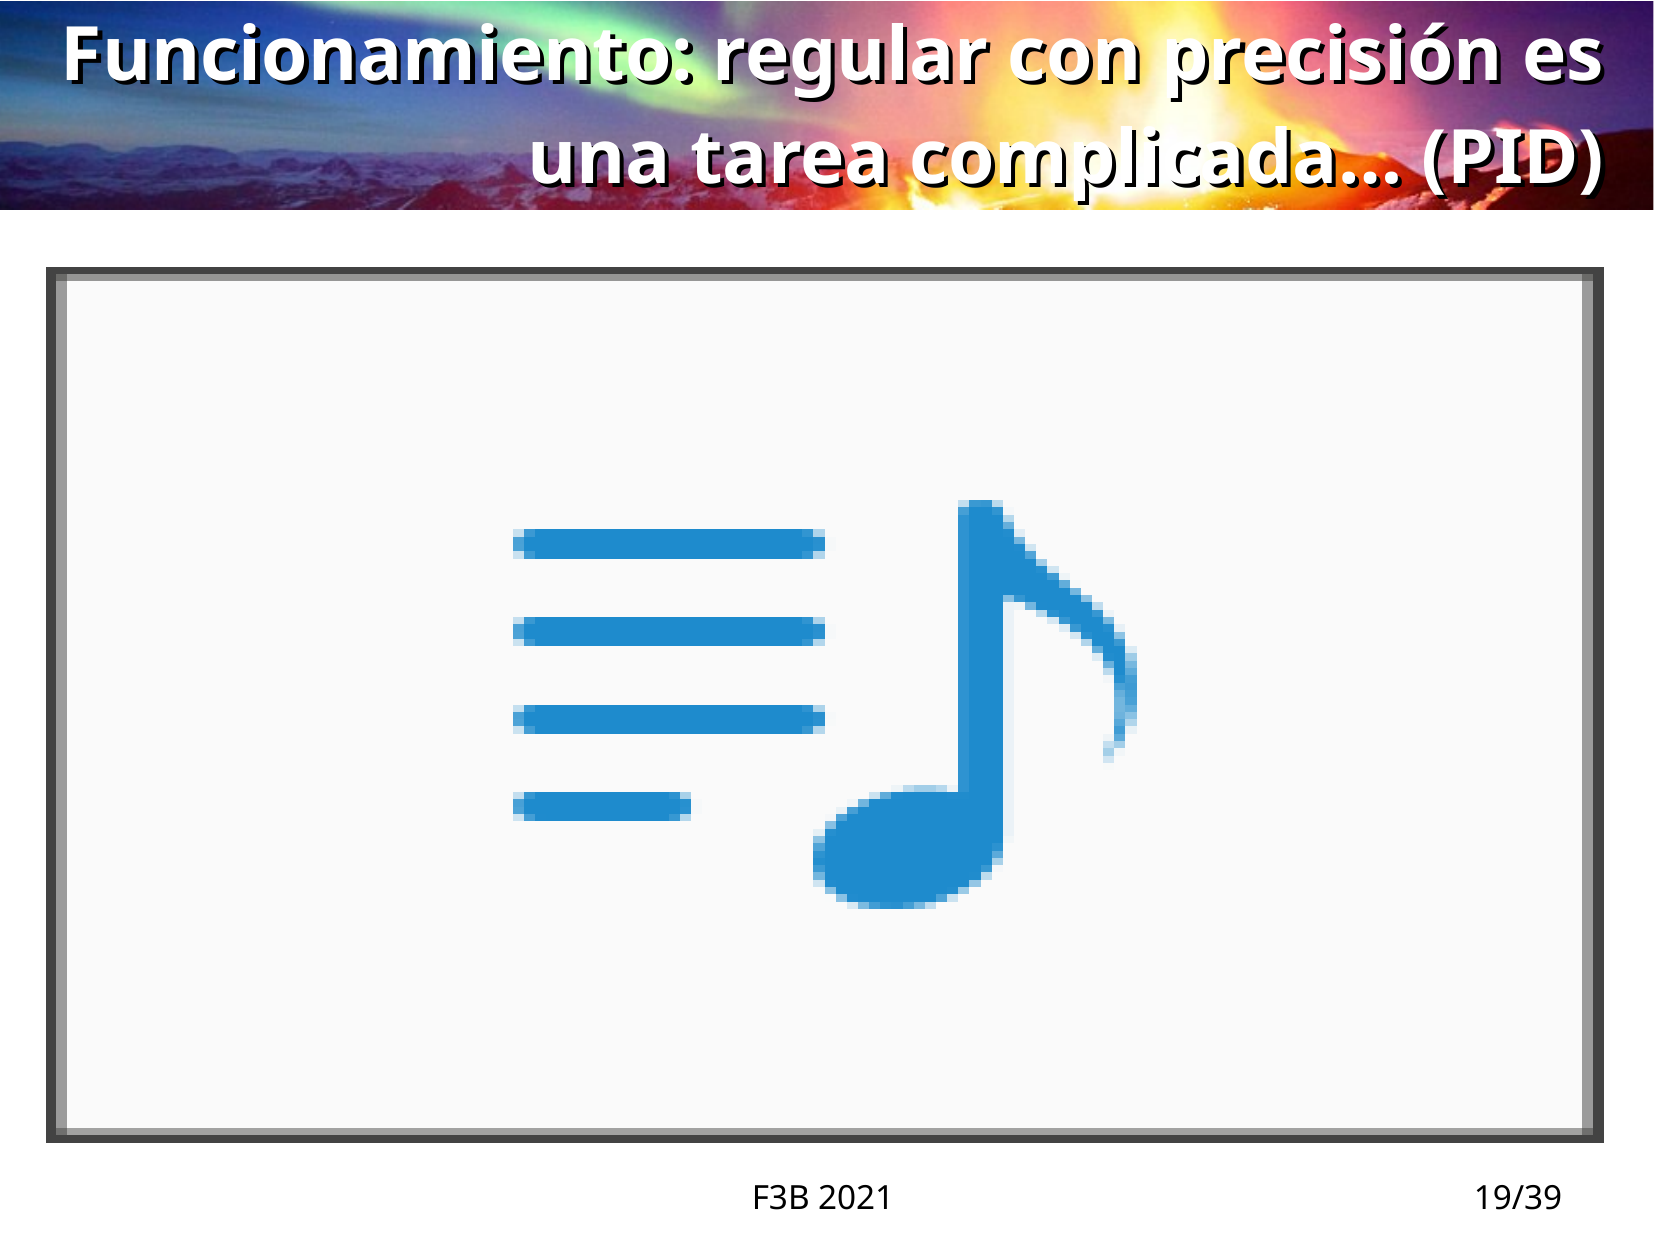

# Funcionamiento: regular con precisión es una tarea complicada… (PID)
F3B 2021
19